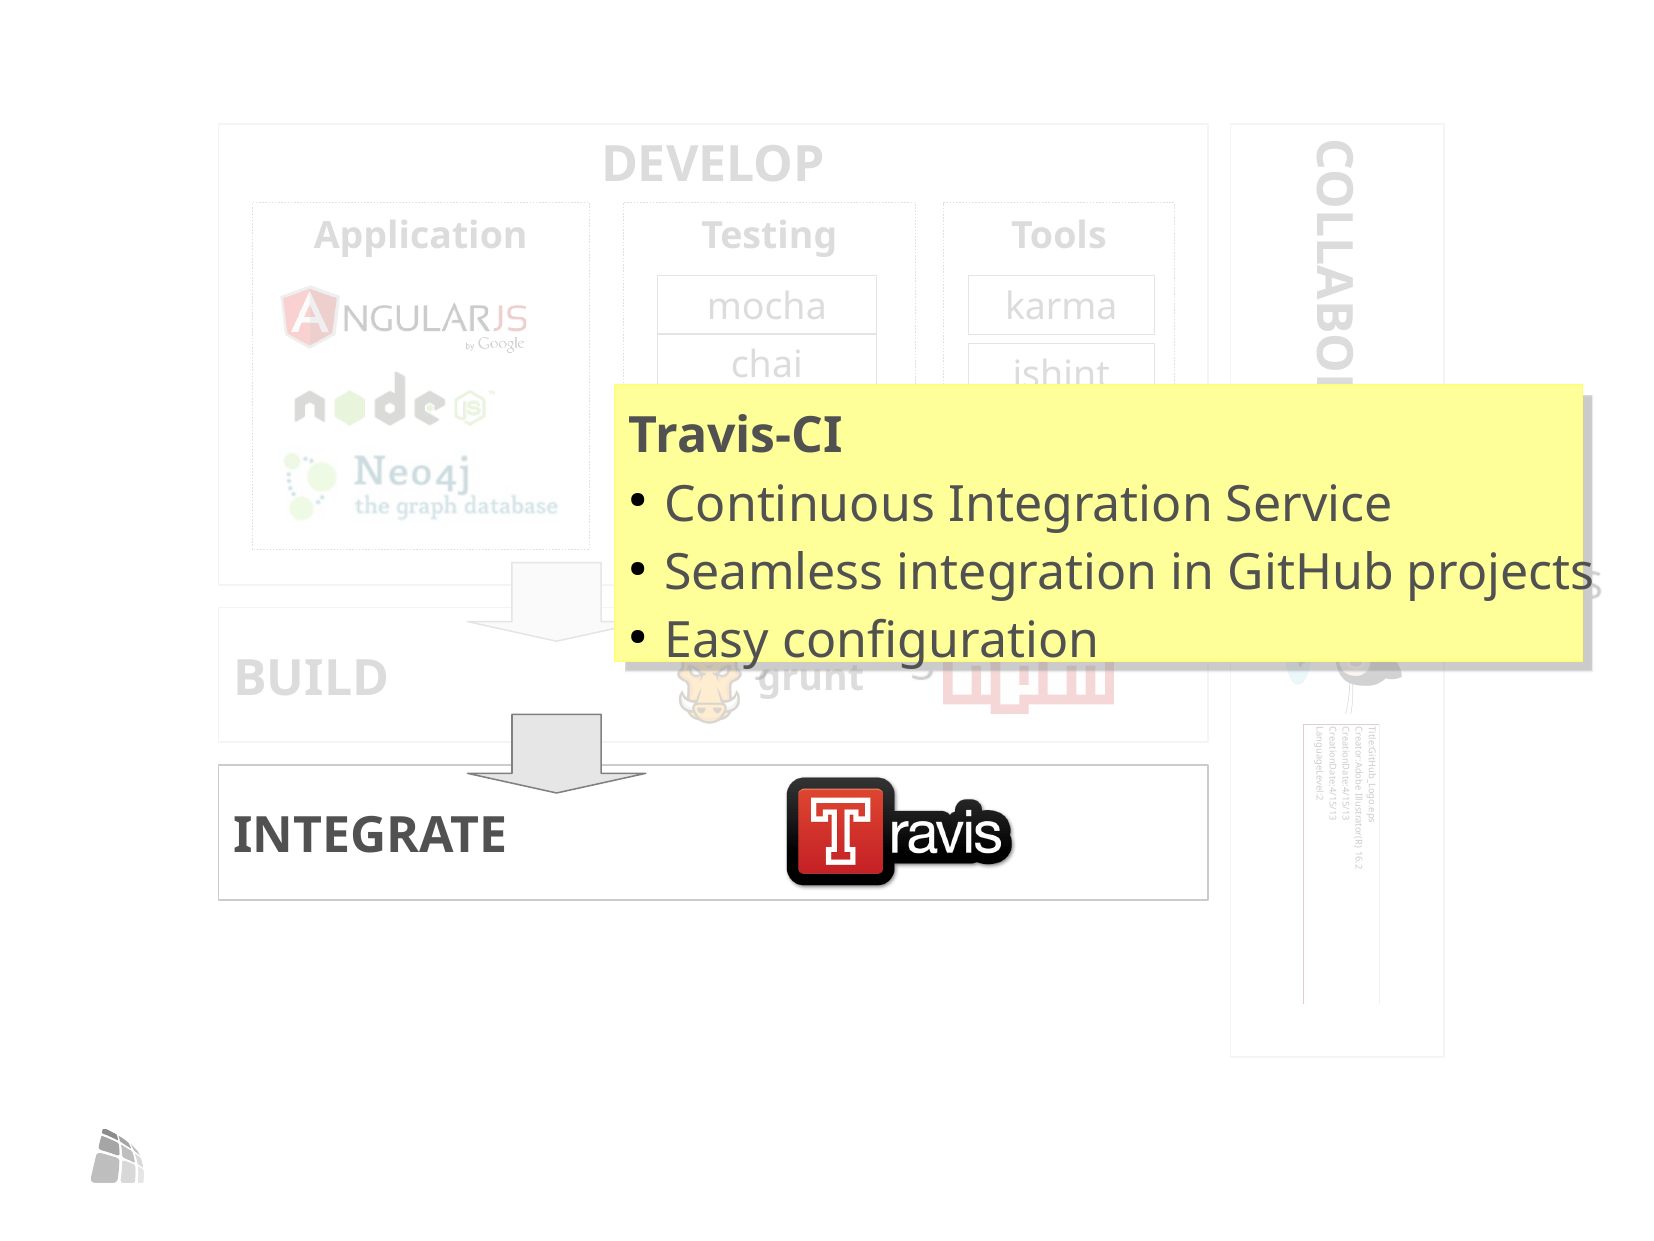

DEVELOP
COLLABORATE
Application
Testing
Tools
mocha
karma
chai
jshint
Travis-CI
Continuous Integration Service
Seamless integration in GitHub projects
Easy configuration
Sinon.JS
less
ng-scenario
BUILD
grunt
INTEGRATE